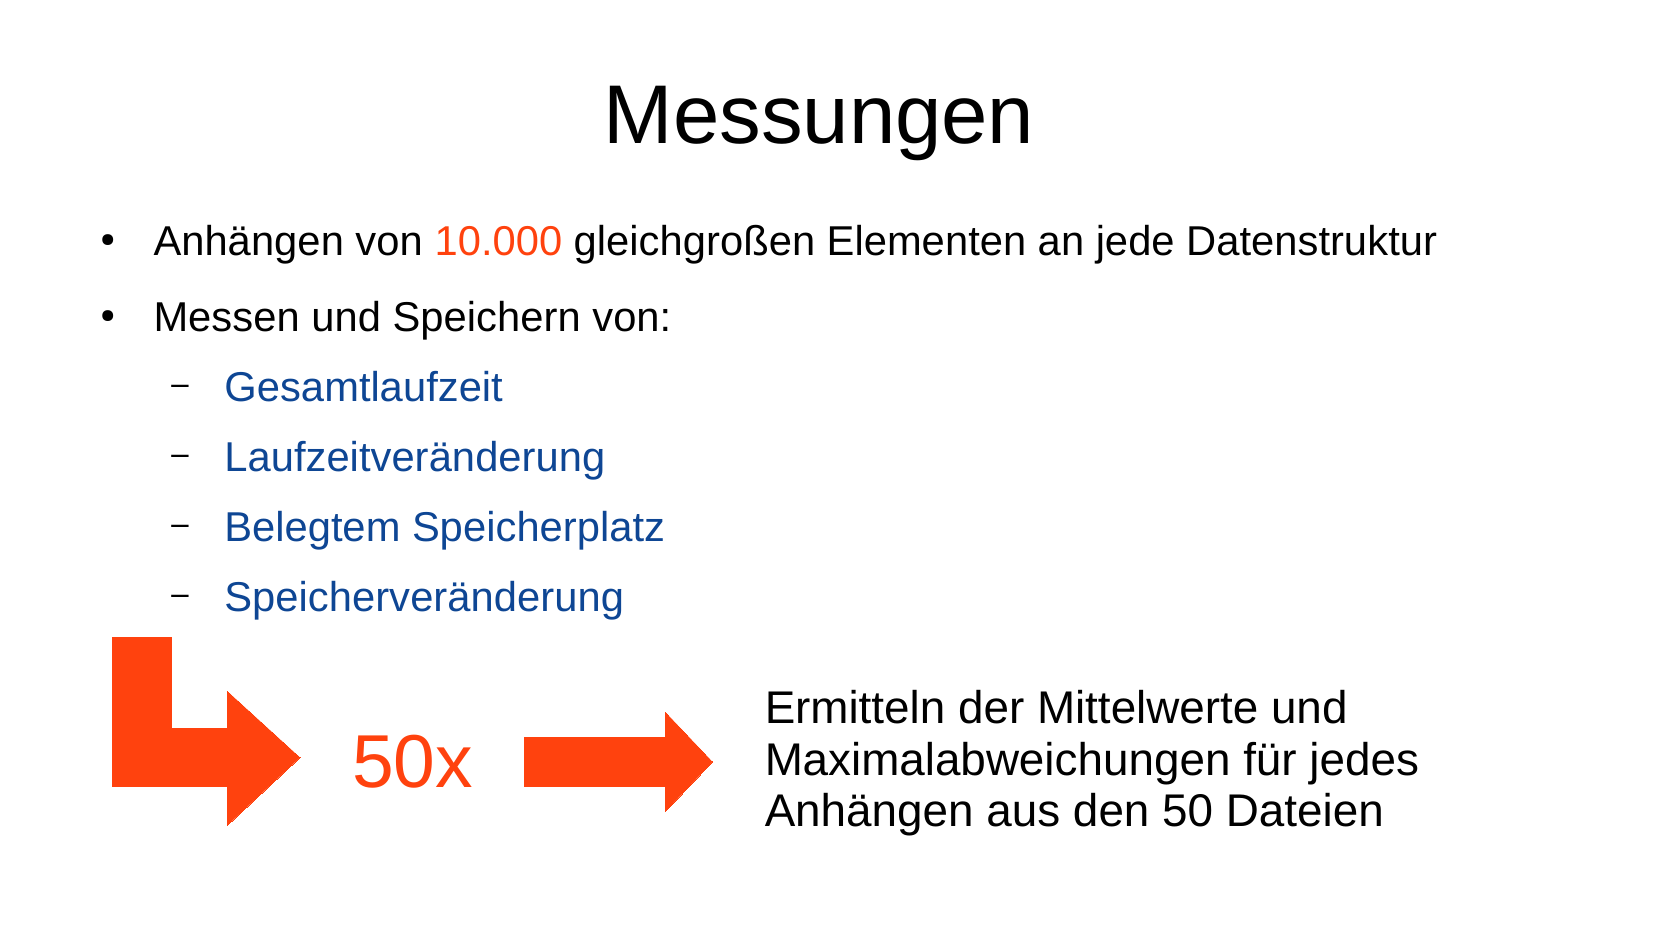

# Messungen
Anhängen von 10.000 gleichgroßen Elementen an jede Datenstruktur
Messen und Speichern von:
Gesamtlaufzeit
Laufzeitveränderung
Belegtem Speicherplatz
Speicherveränderung
Ermitteln der Mittelwerte und Maximalabweichungen für jedes Anhängen aus den 50 Dateien
50x